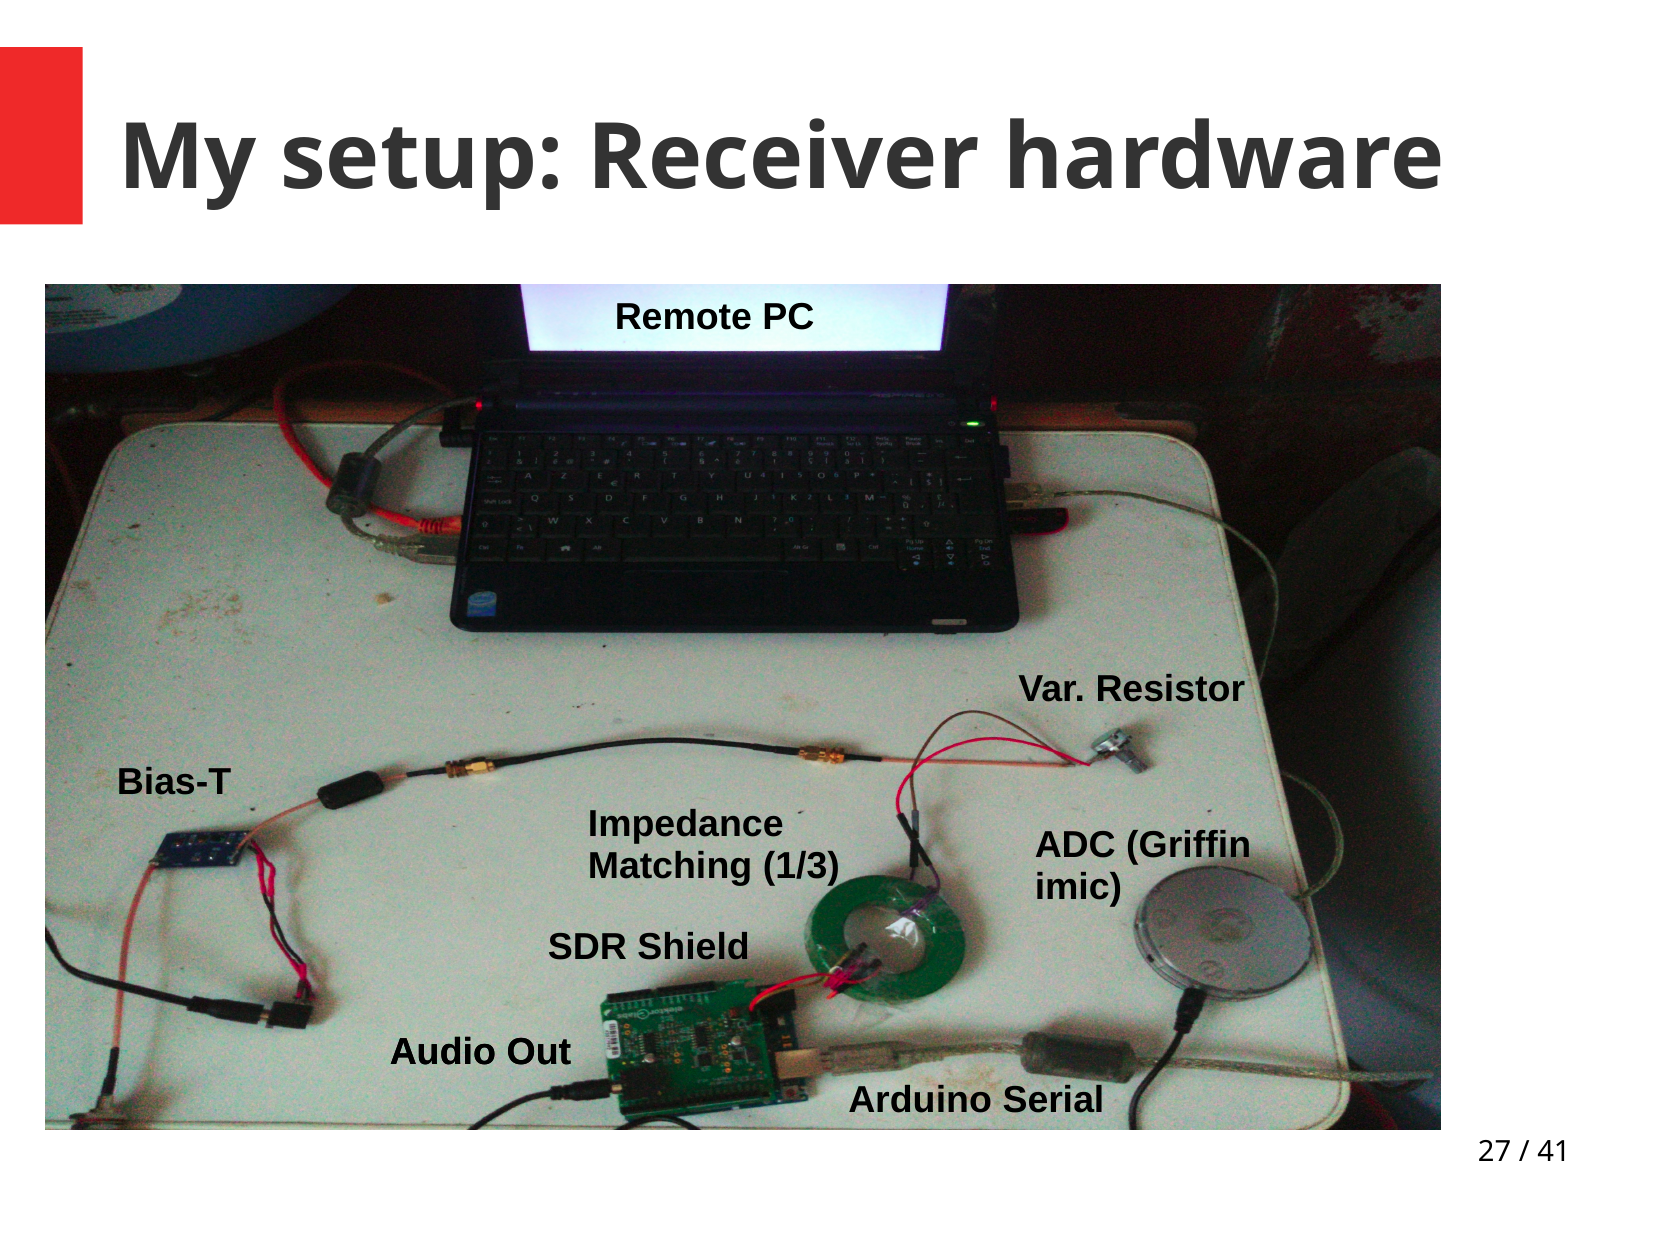

# My setup: Receiver hardware
Remote PC
Var. Resistor
Bias-T
Impedance
Matching (1/3)
ADC (Griffin
imic)
SDR Shield
Audio Out
Audio Out
Arduino Serial
27